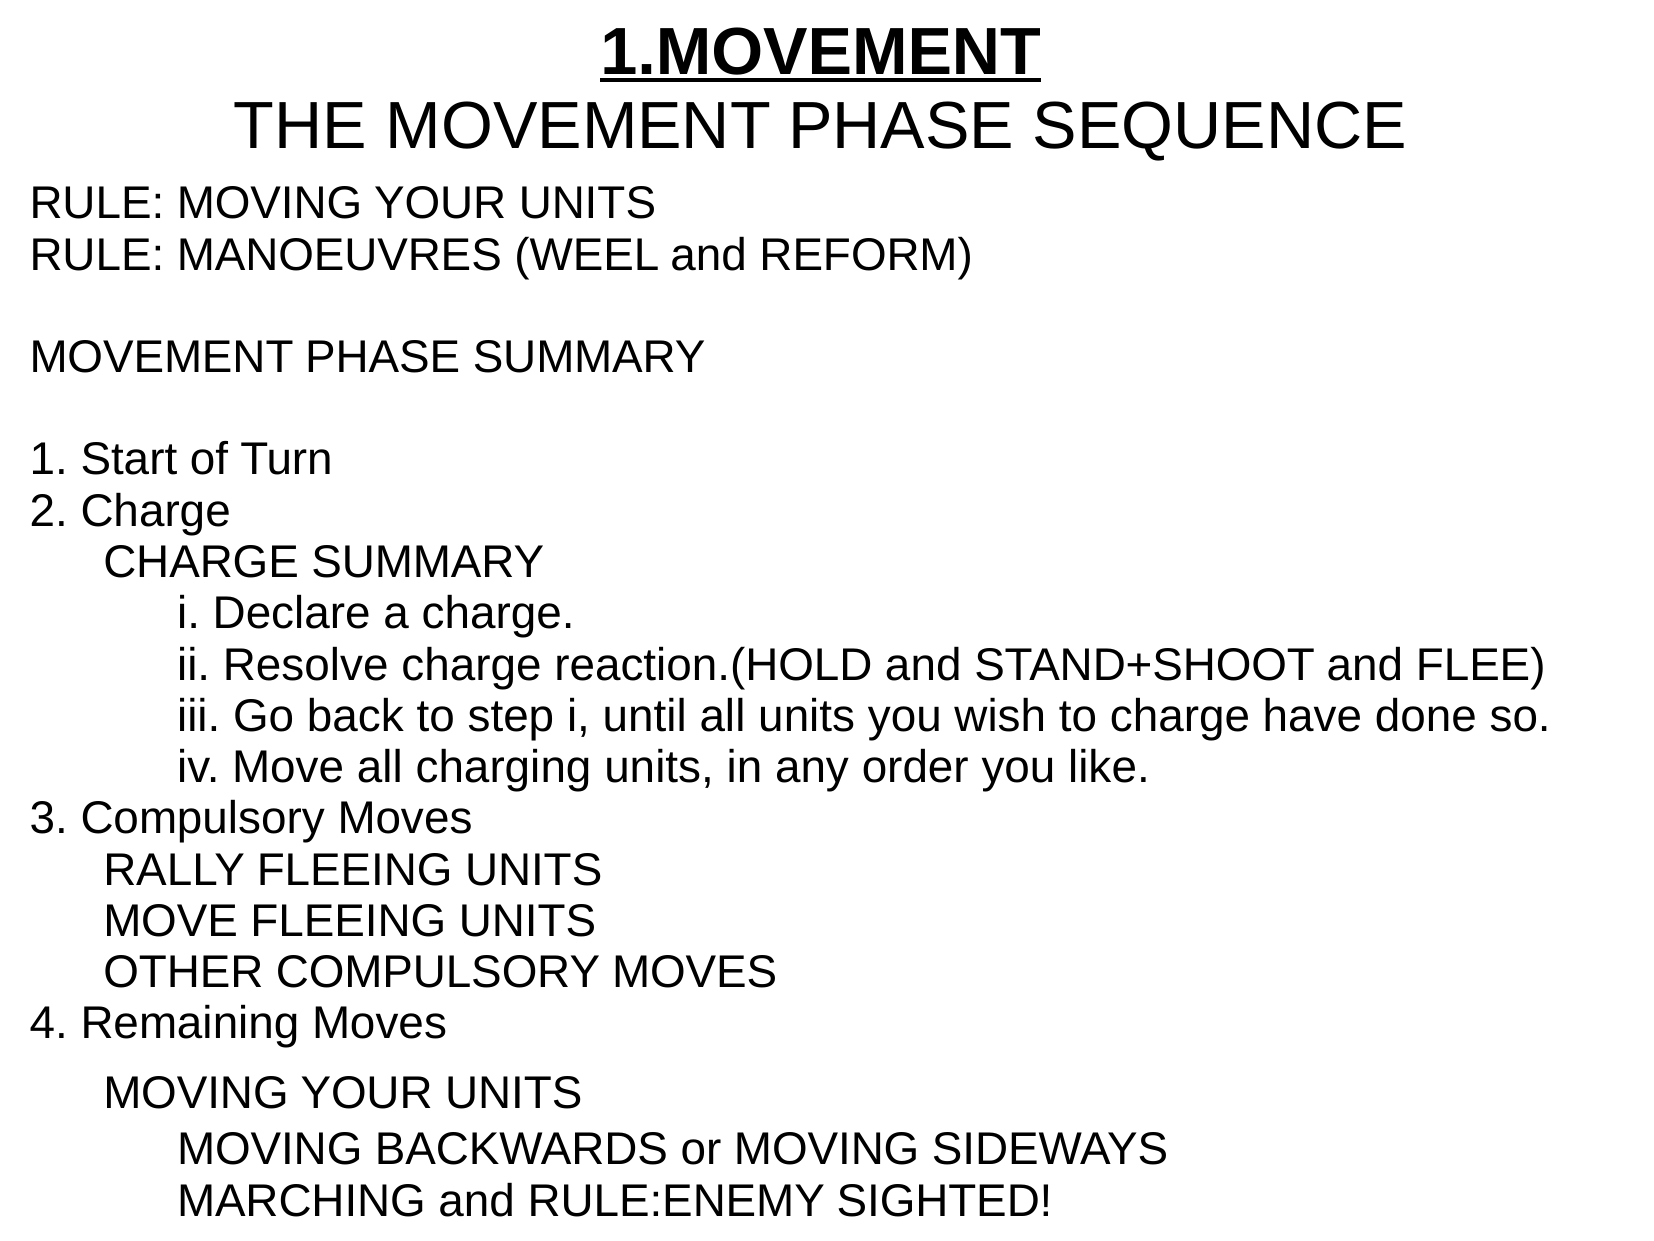

# 1.MOVEMENT THE MOVEMENT PHASE SEQUENCE
RULE: MOVING YOUR UNITS
RULE: MANOEUVRES (WEEL and REFORM)
MOVEMENT PHASE SUMMARY
1. Start of Turn
2. Charge
	CHARGE SUMMARY
		i. Declare a charge.
		ii. Resolve charge reaction.(HOLD and STAND+SHOOT and FLEE)
		iii. Go back to step i, until all units you wish to charge have done so.
		iv. Move all charging units, in any order you like.
3. Compulsory Moves
	RALLY FLEEING UNITS
	MOVE FLEEING UNITS
	OTHER COMPULSORY MOVES
4. Remaining Moves
	MOVING YOUR UNITS
		MOVING BACKWARDS or MOVING SIDEWAYS
		MARCHING and RULE:ENEMY SIGHTED!